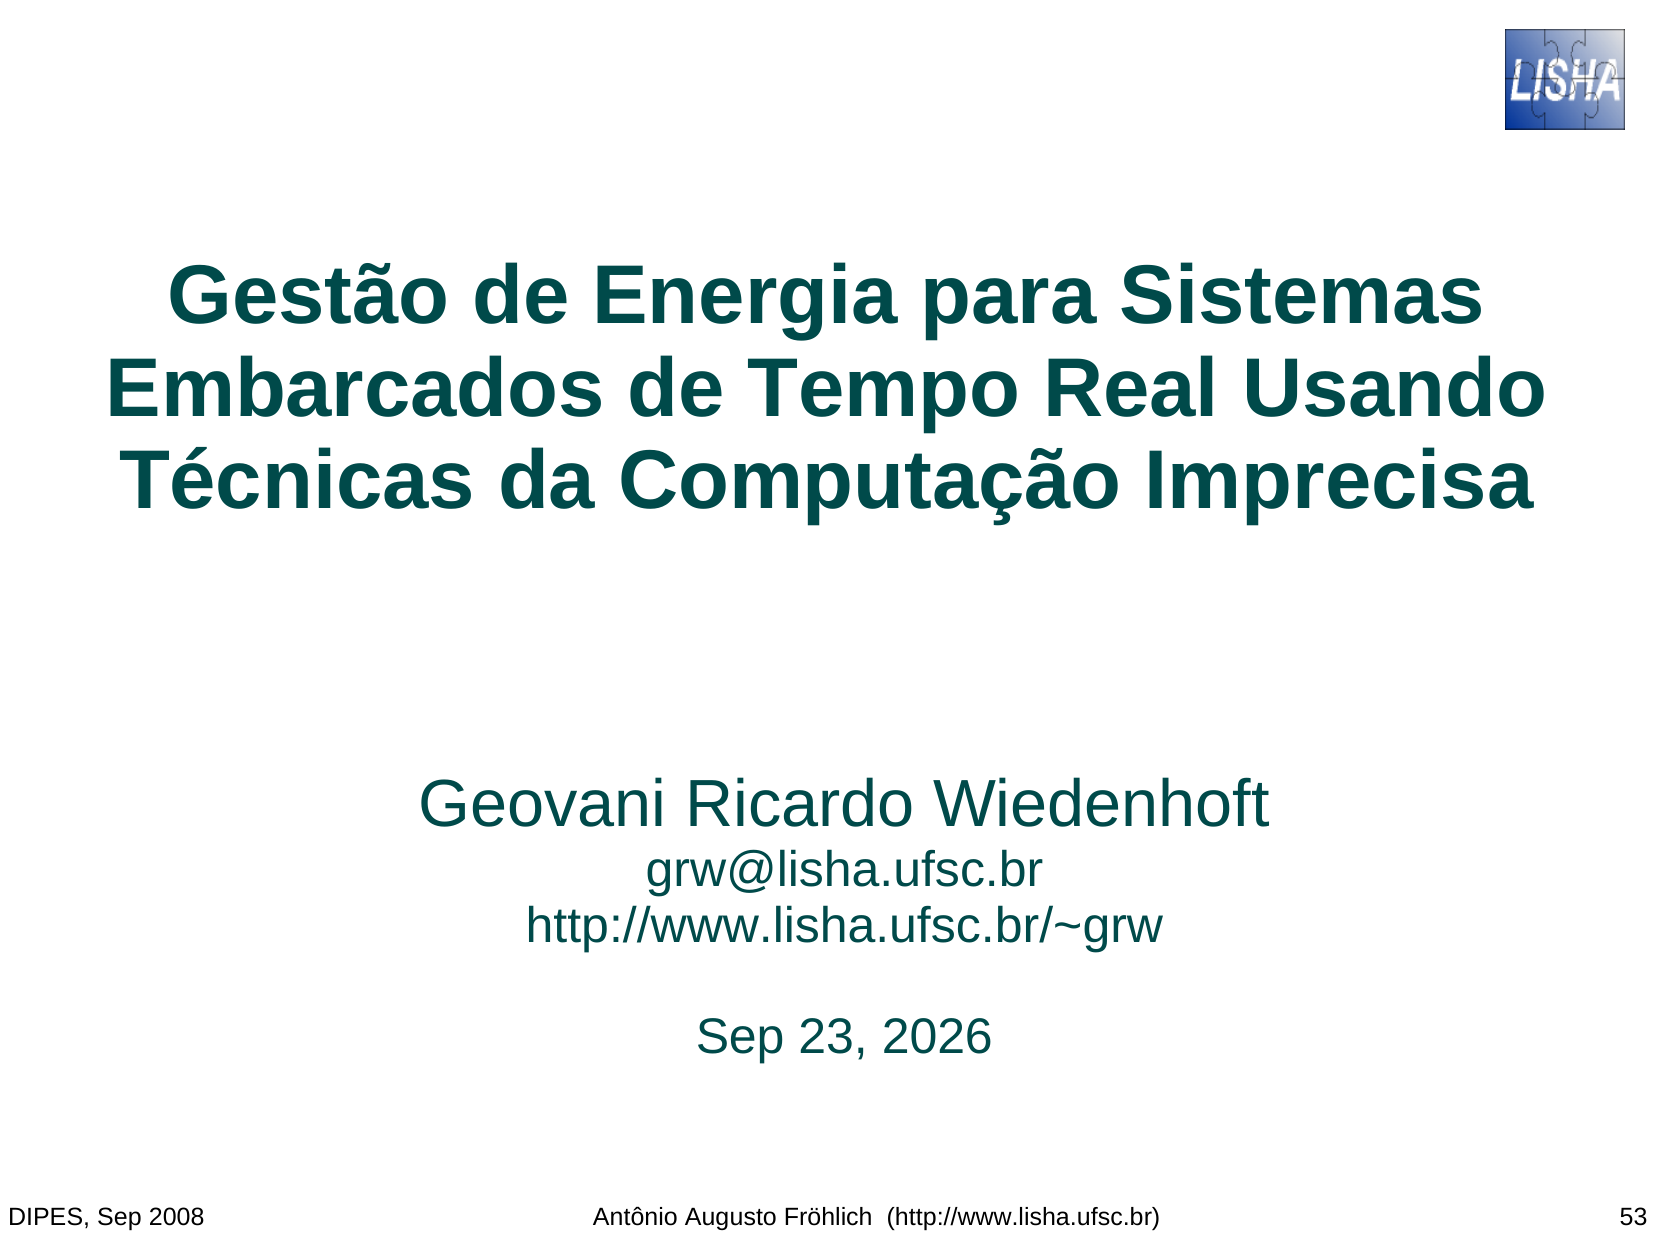

# Gestão de Energia para Sistemas Embarcados de Tempo Real Usando Técnicas da Computação Imprecisa
Geovani Ricardo Wiedenhoft
grw@lisha.ufsc.br
http://www.lisha.ufsc.br/~grw